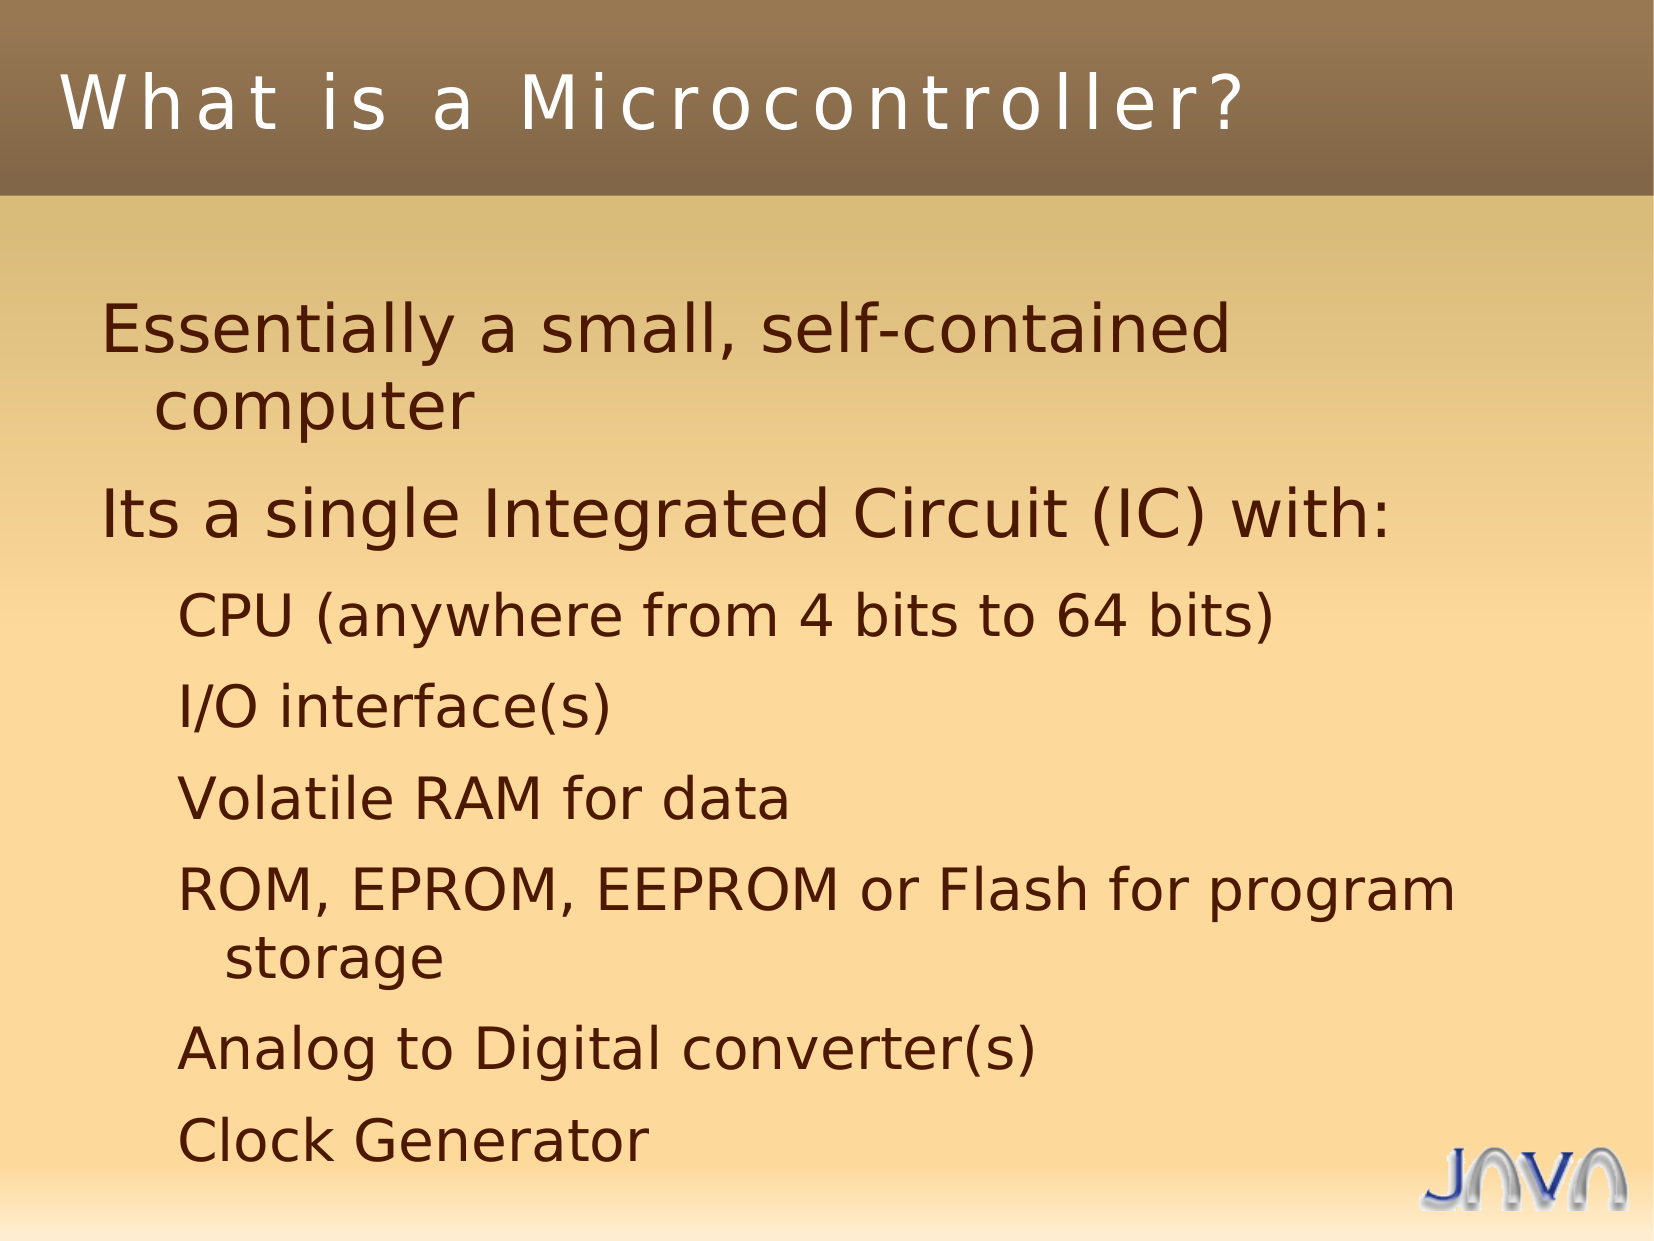

# What is a Microcontroller?
Essentially a small, self-contained computer
Its a single Integrated Circuit (IC) with:
CPU (anywhere from 4 bits to 64 bits)
I/O interface(s)
Volatile RAM for data
ROM, EPROM, EEPROM or Flash for program storage
Analog to Digital converter(s)
Clock Generator